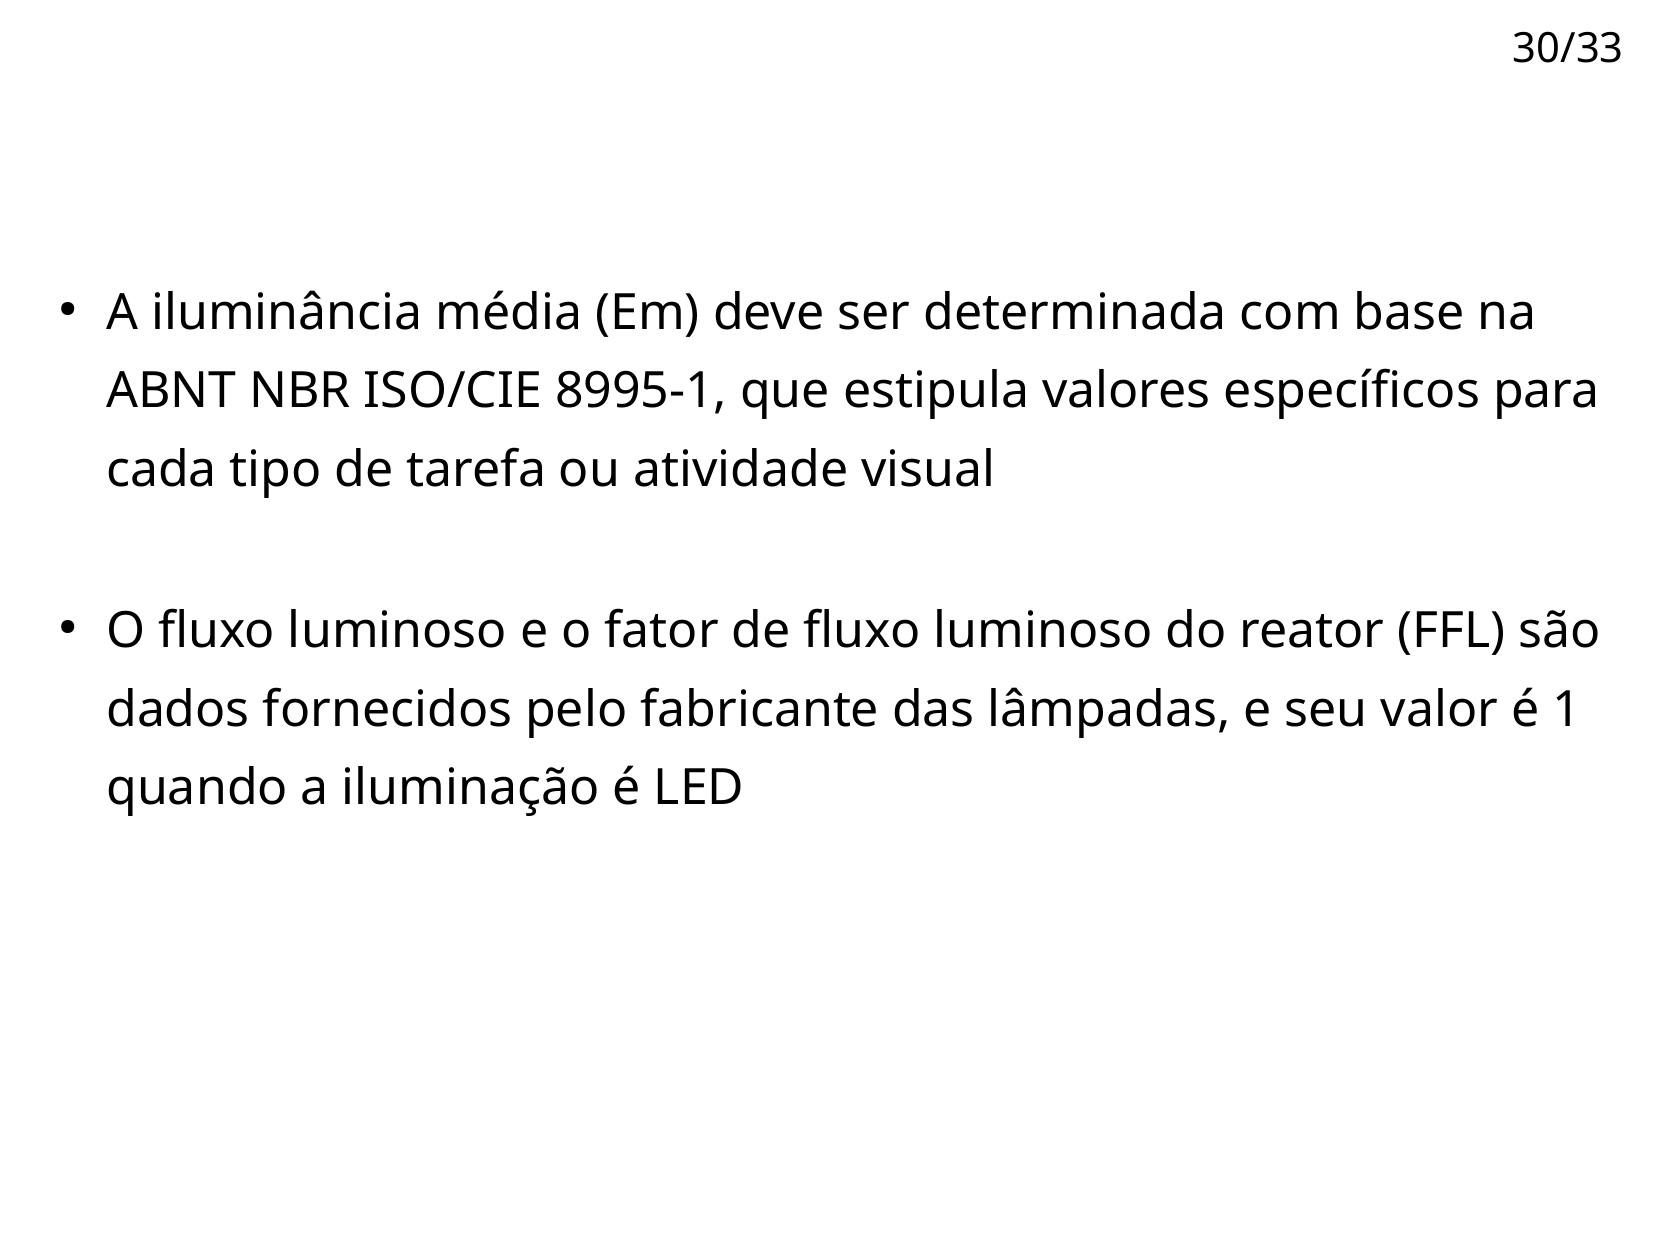

30
#
A iluminância média (Em) deve ser determinada com base na ABNT NBR ISO/CIE 8995-1, que estipula valores específicos para cada tipo de tarefa ou atividade visual
O fluxo luminoso e o fator de fluxo luminoso do reator (FFL) são dados fornecidos pelo fabricante das lâmpadas, e seu valor é 1 quando a iluminação é LED